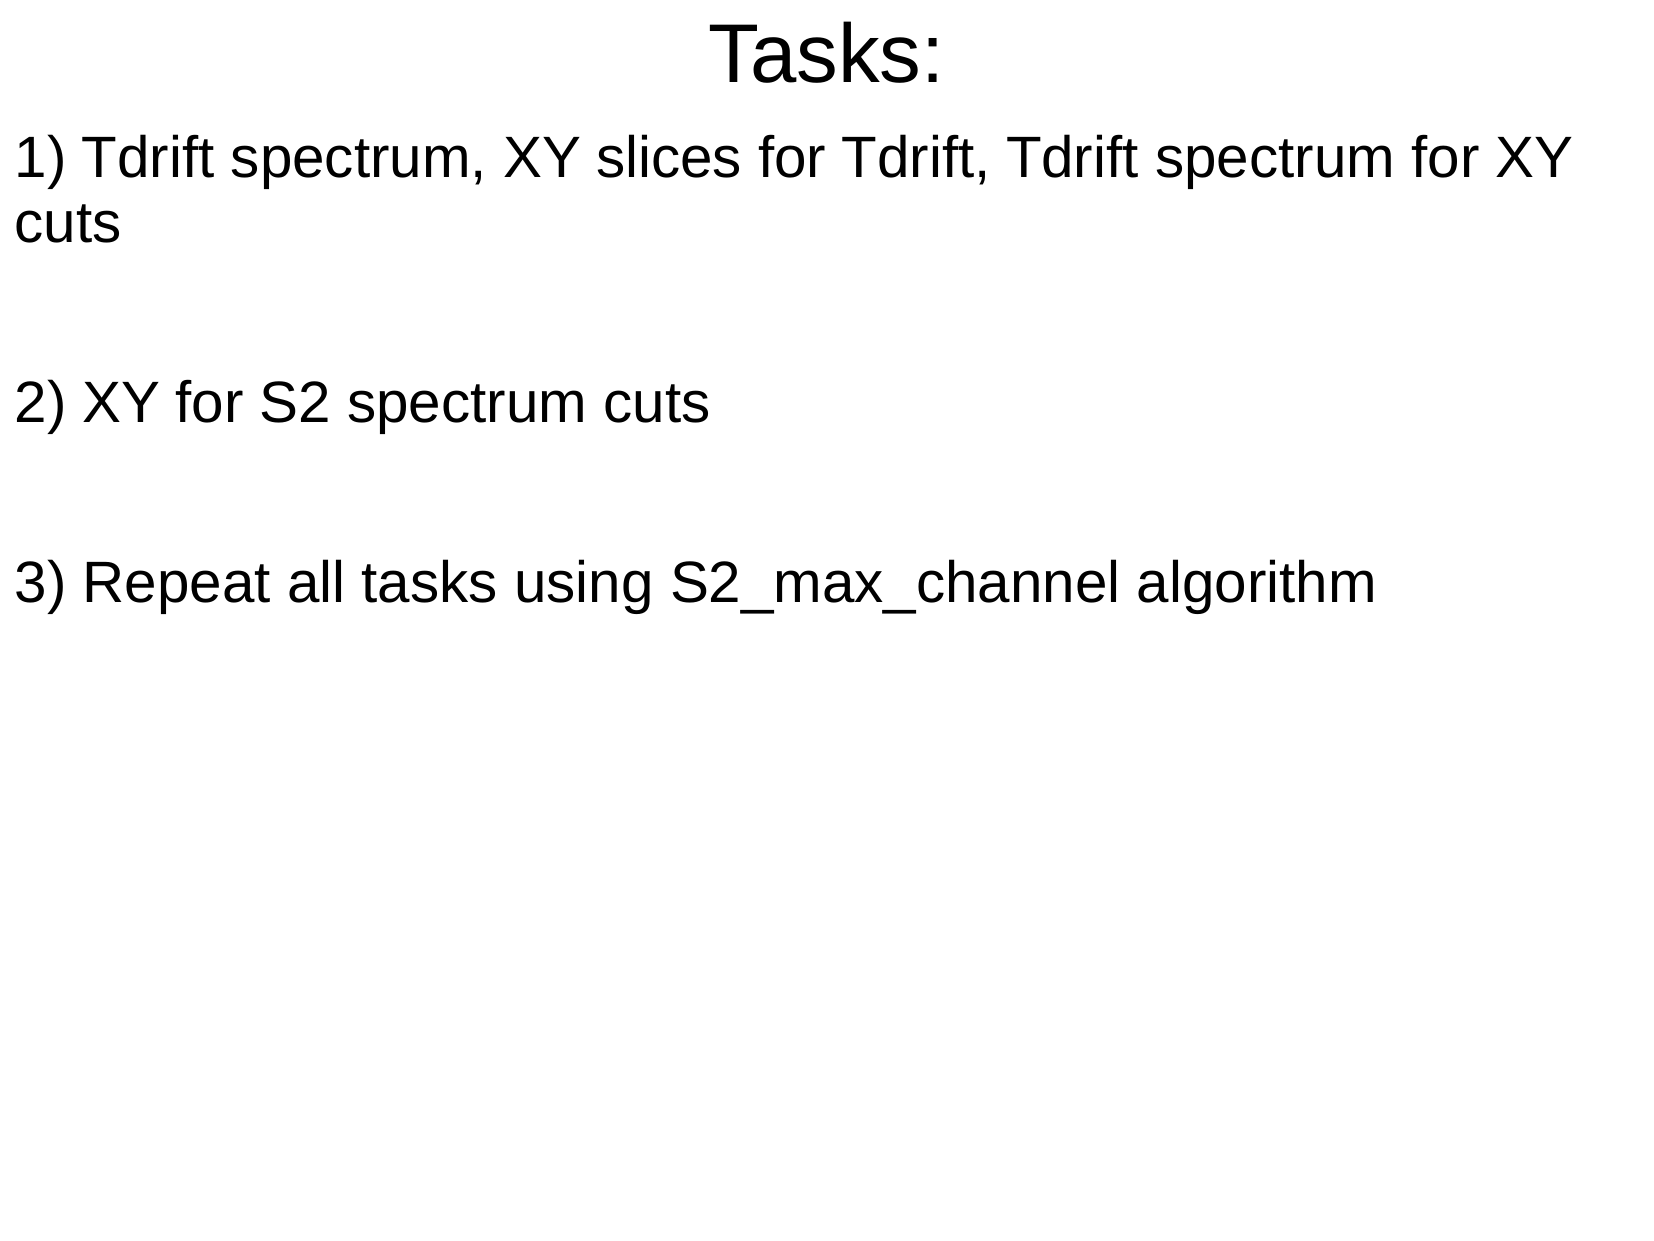

Tasks:
1) Tdrift spectrum, XY slices for Tdrift, Tdrift spectrum for XY cuts
2) XY for S2 spectrum cuts
3) Repeat all tasks using S2_max_channel algorithm